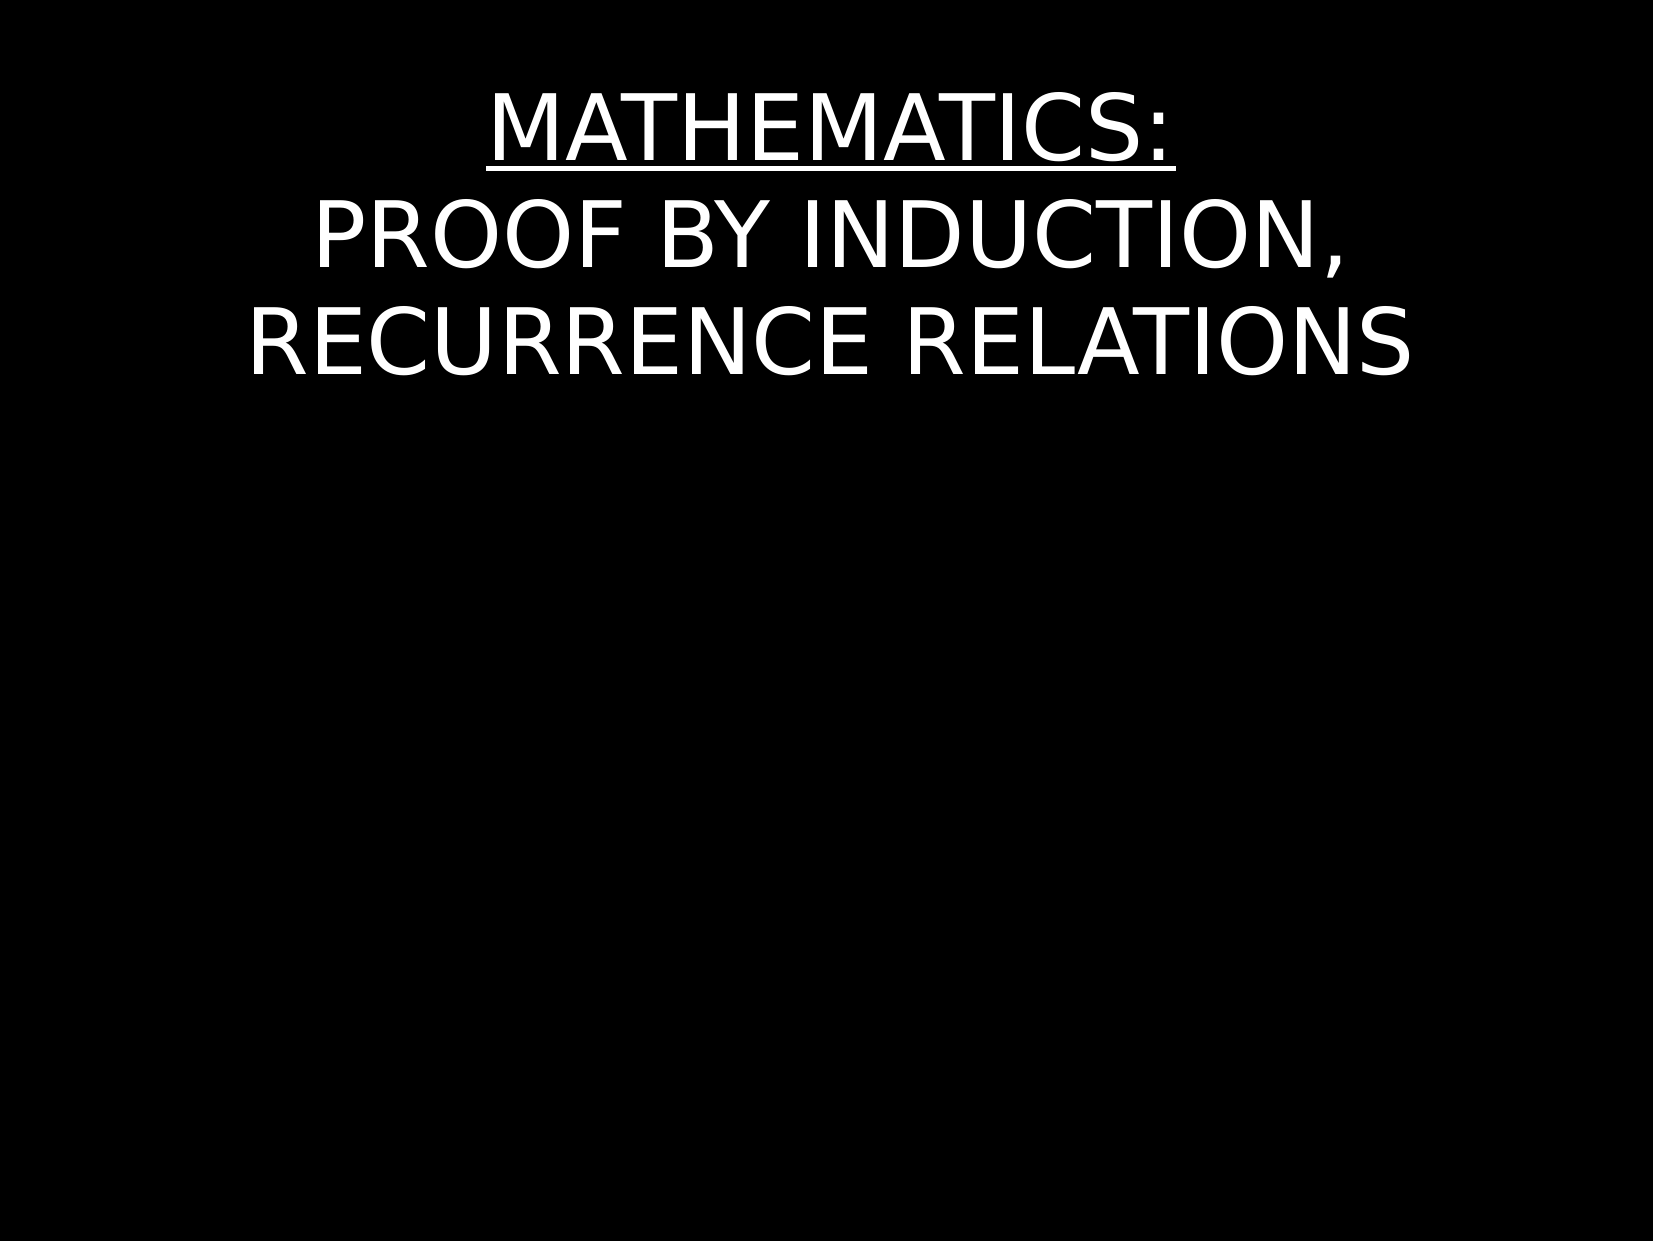

# MATHEMATICS: PROOF BY INDUCTION, RECURRENCE RELATIONS